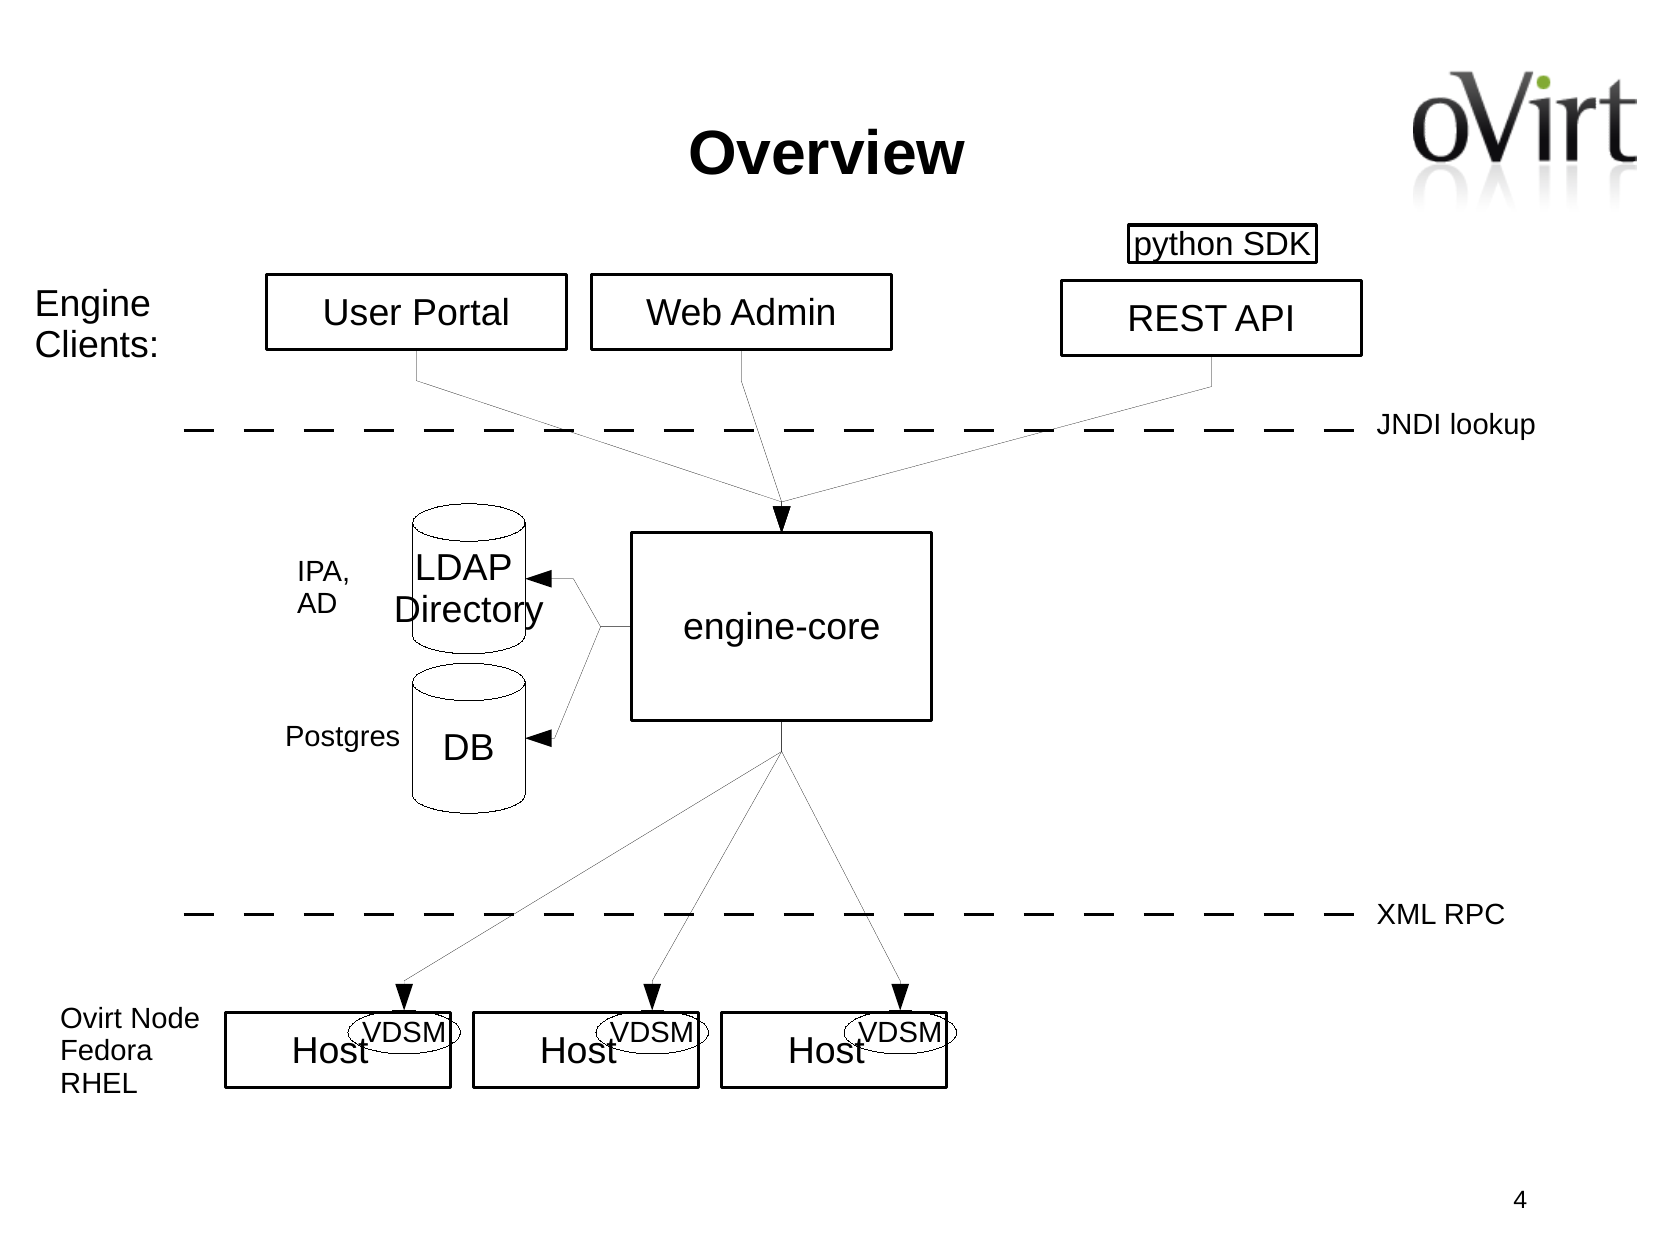

# Overview
python SDK
Engine Clients:
User Portal
Web Admin
REST API
JNDI lookup
LDAP
Directory
engine-core
IPA,
AD
DB
Postgres
XML RPC
Ovirt Node
Fedora
RHEL
VDSM
VDSM
VDSM
Host
Host
Host